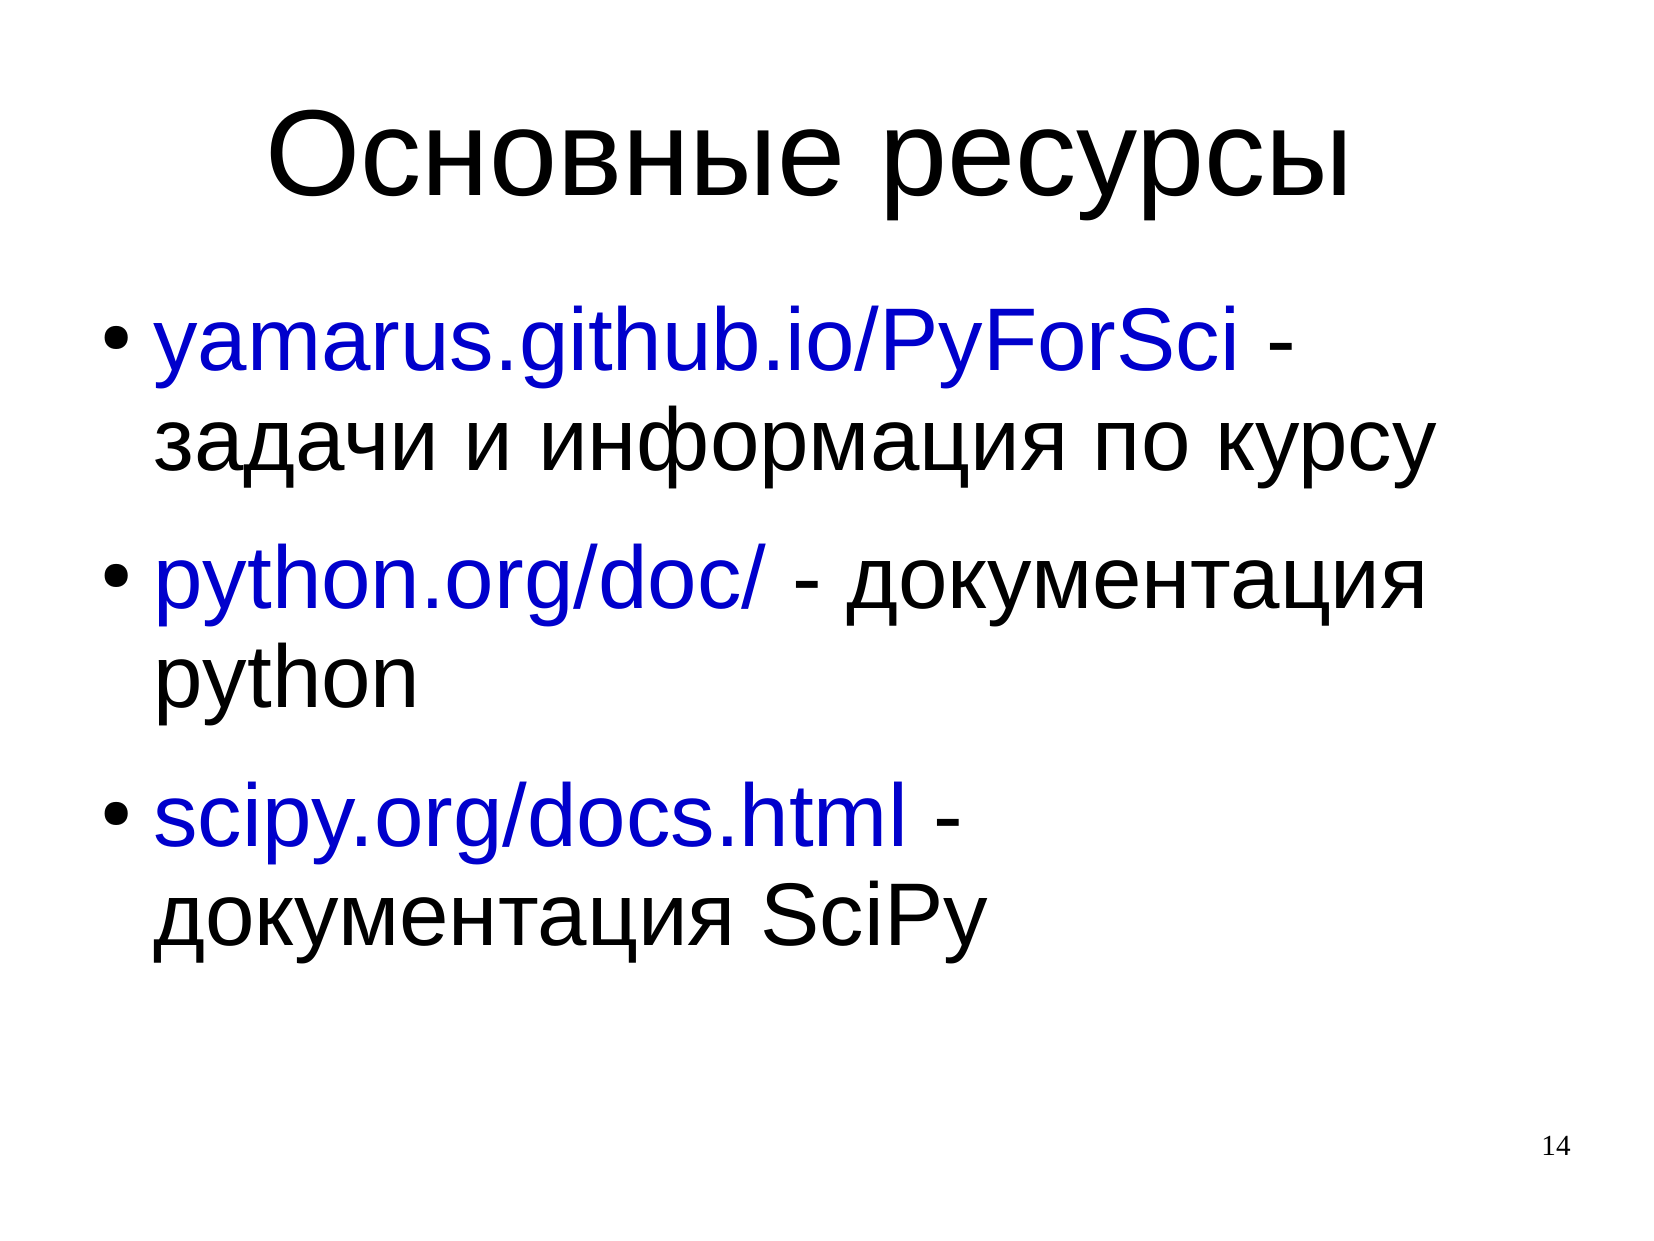

# Основные ресурсы
yamarus.github.io/PyForSci - задачи и информация по курсу
python.org/doc/ - документация python
scipy.org/docs.html - документация SciPy
14